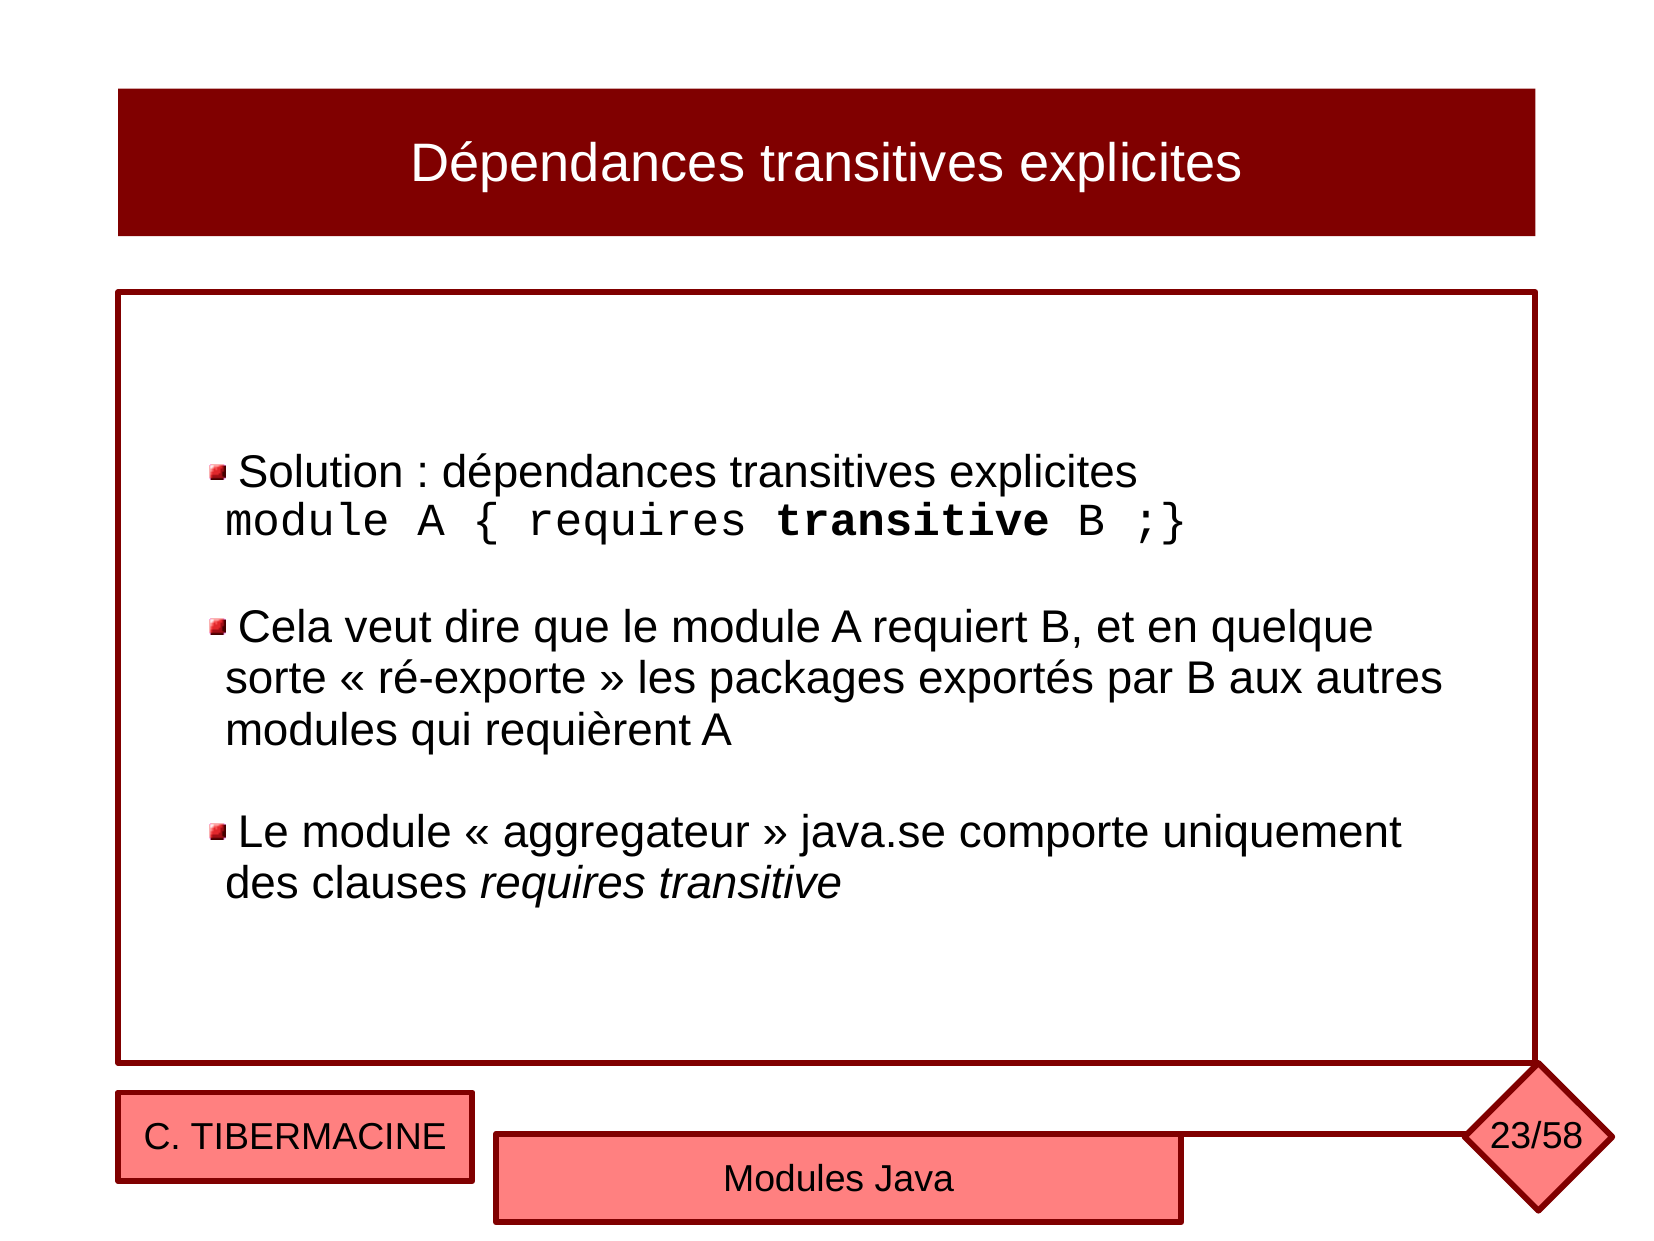

Dépendances transitives explicites
 Solution : dépendances transitives explicites
module A { requires transitive B ;}
 Cela veut dire que le module A requiert B, et en quelque
sorte « ré-exporte » les packages exportés par B aux autres
modules qui requièrent A
 Le module « aggregateur » java.se comporte uniquement
des clauses requires transitive
C. TIBERMACINE
Modules Java